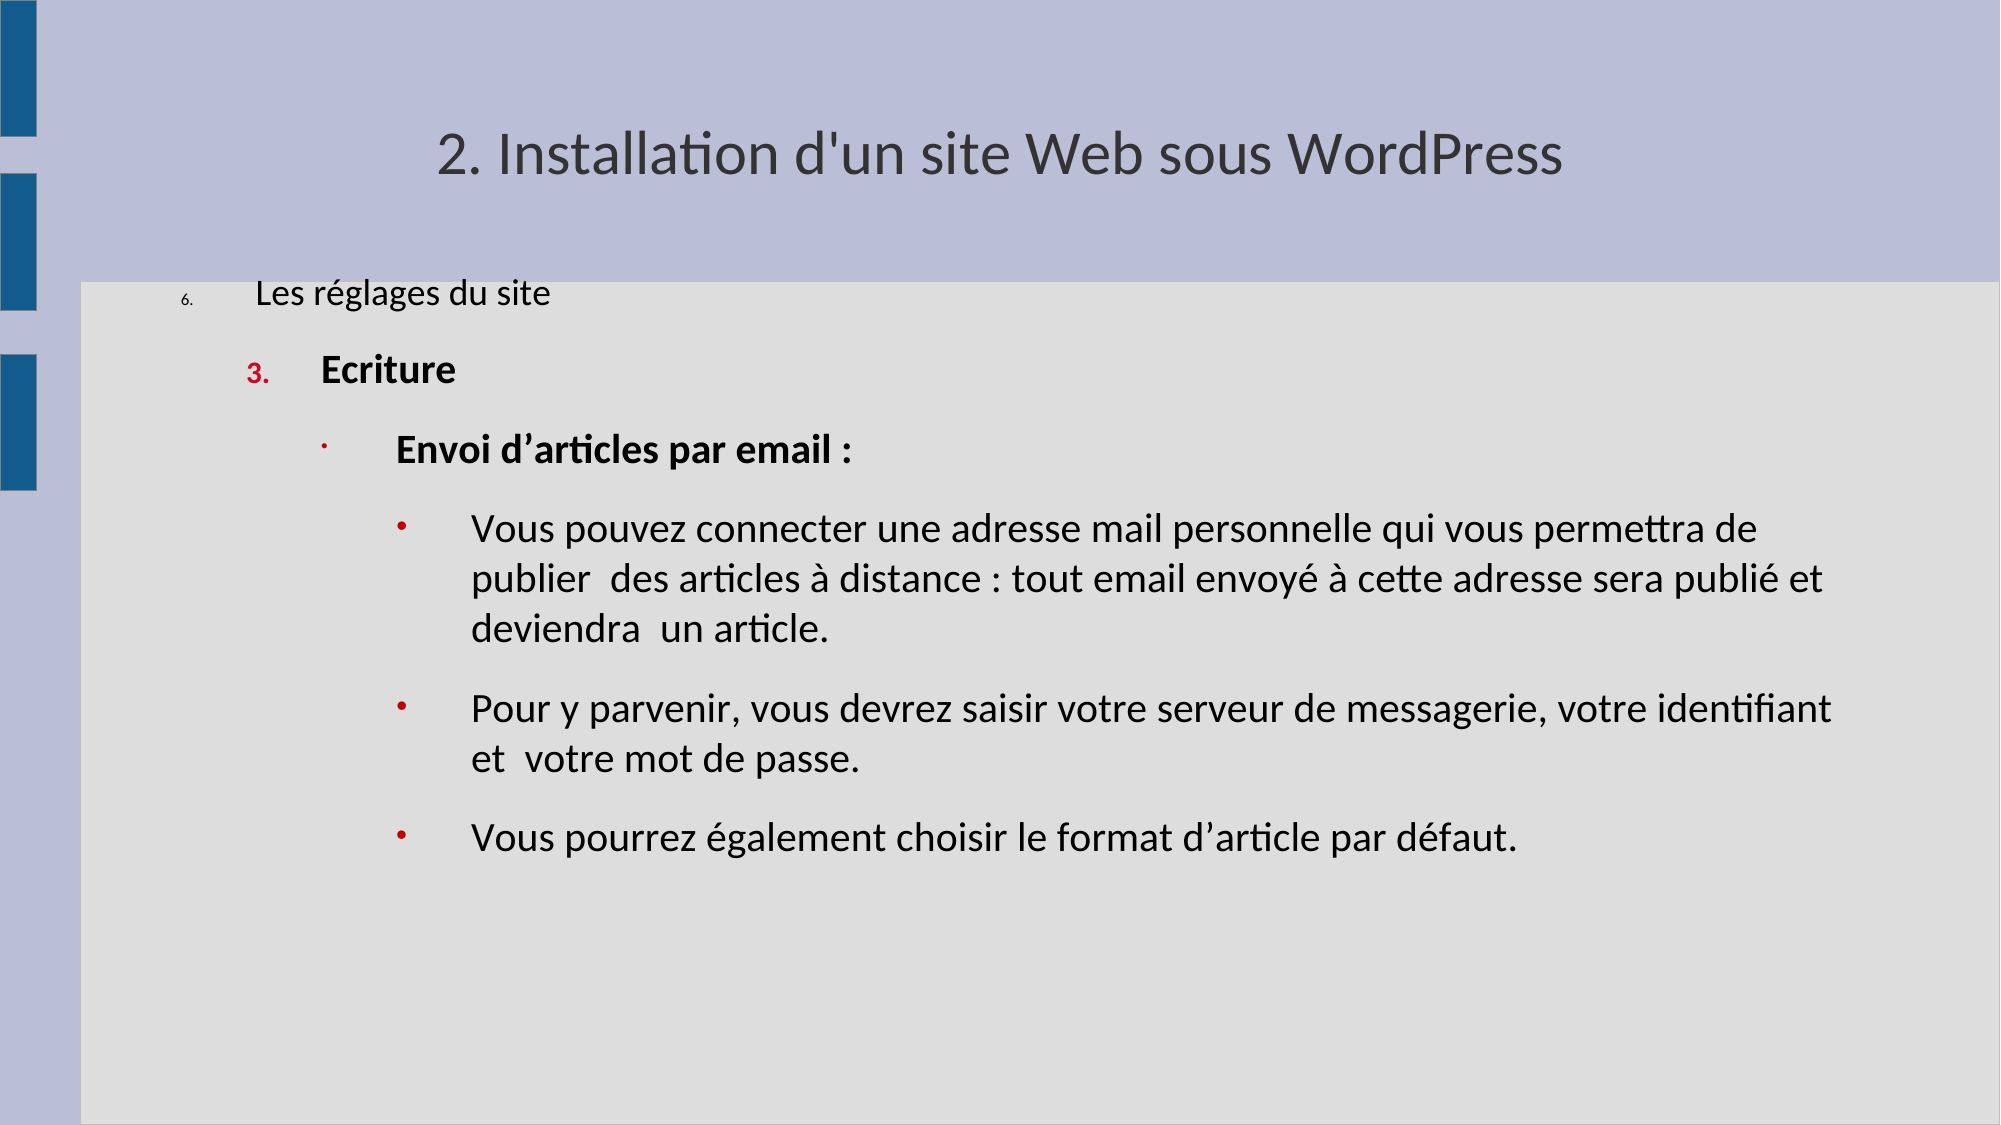

# 2. Installation d'un site Web sous WordPress
Les réglages du site
Ecriture
Envoi d’articles par email :
Vous pouvez connecter une adresse mail personnelle qui vous permettra de publier des articles à distance : tout email envoyé à cette adresse sera publié et deviendra un article.
Pour y parvenir, vous devrez saisir votre serveur de messagerie, votre identifiant et votre mot de passe.
Vous pourrez également choisir le format d’article par défaut.